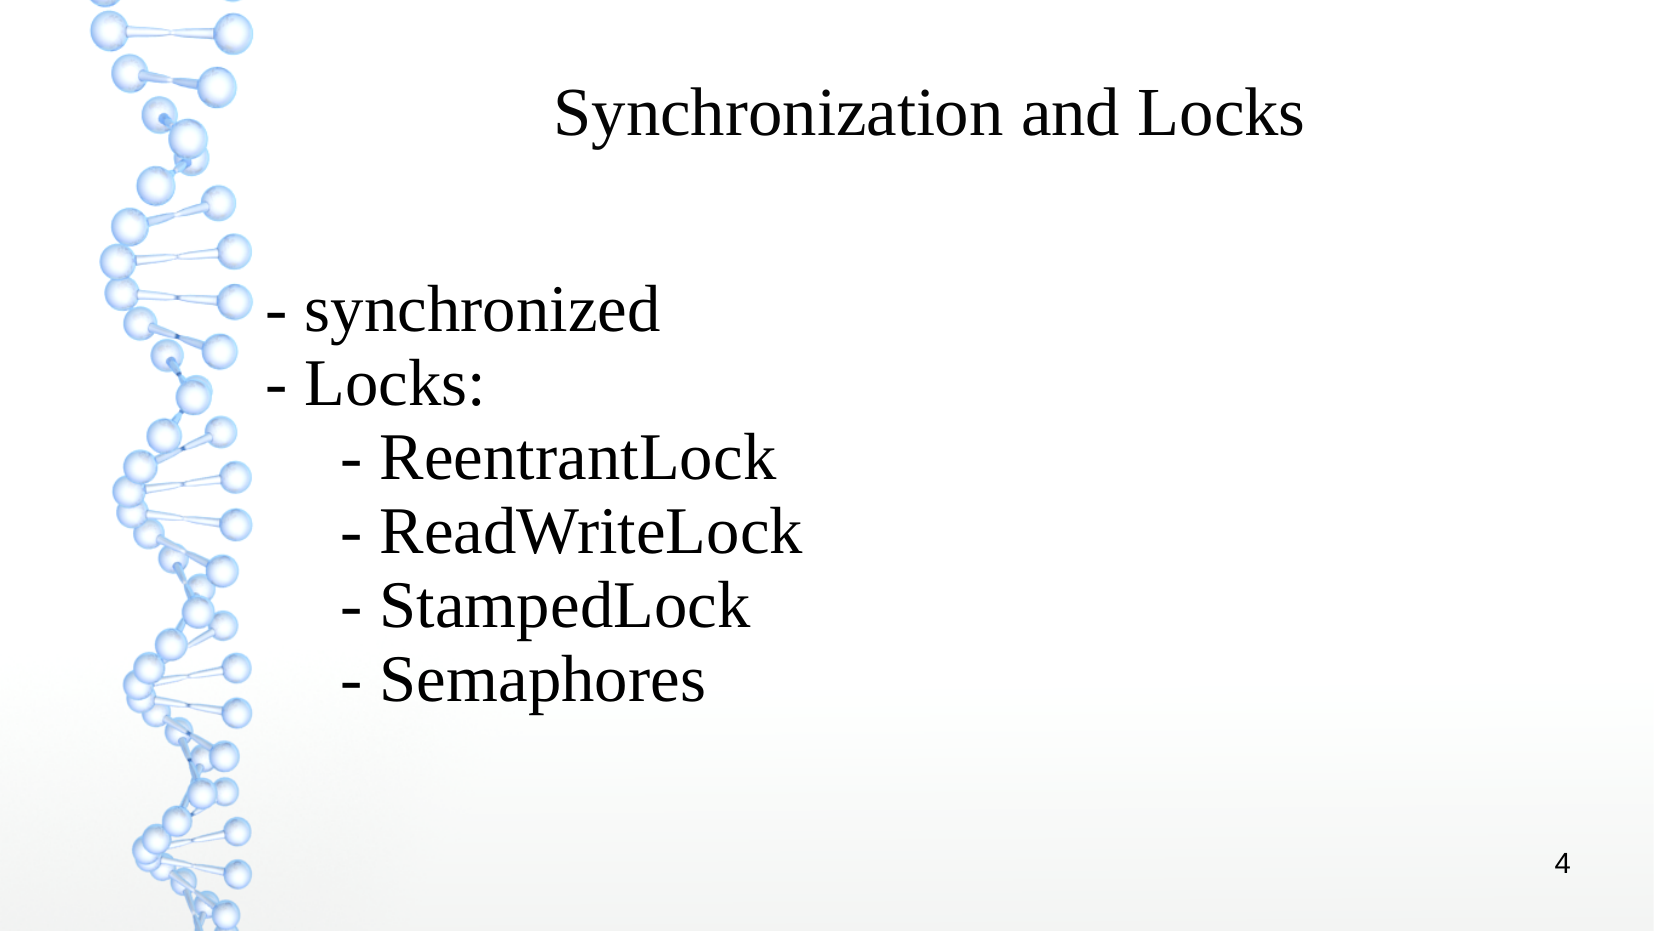

# Synchronization and Locks
- synchronized
- Locks:
	- ReentrantLock
	- ReadWriteLock
	- StampedLock
	- Semaphores
4